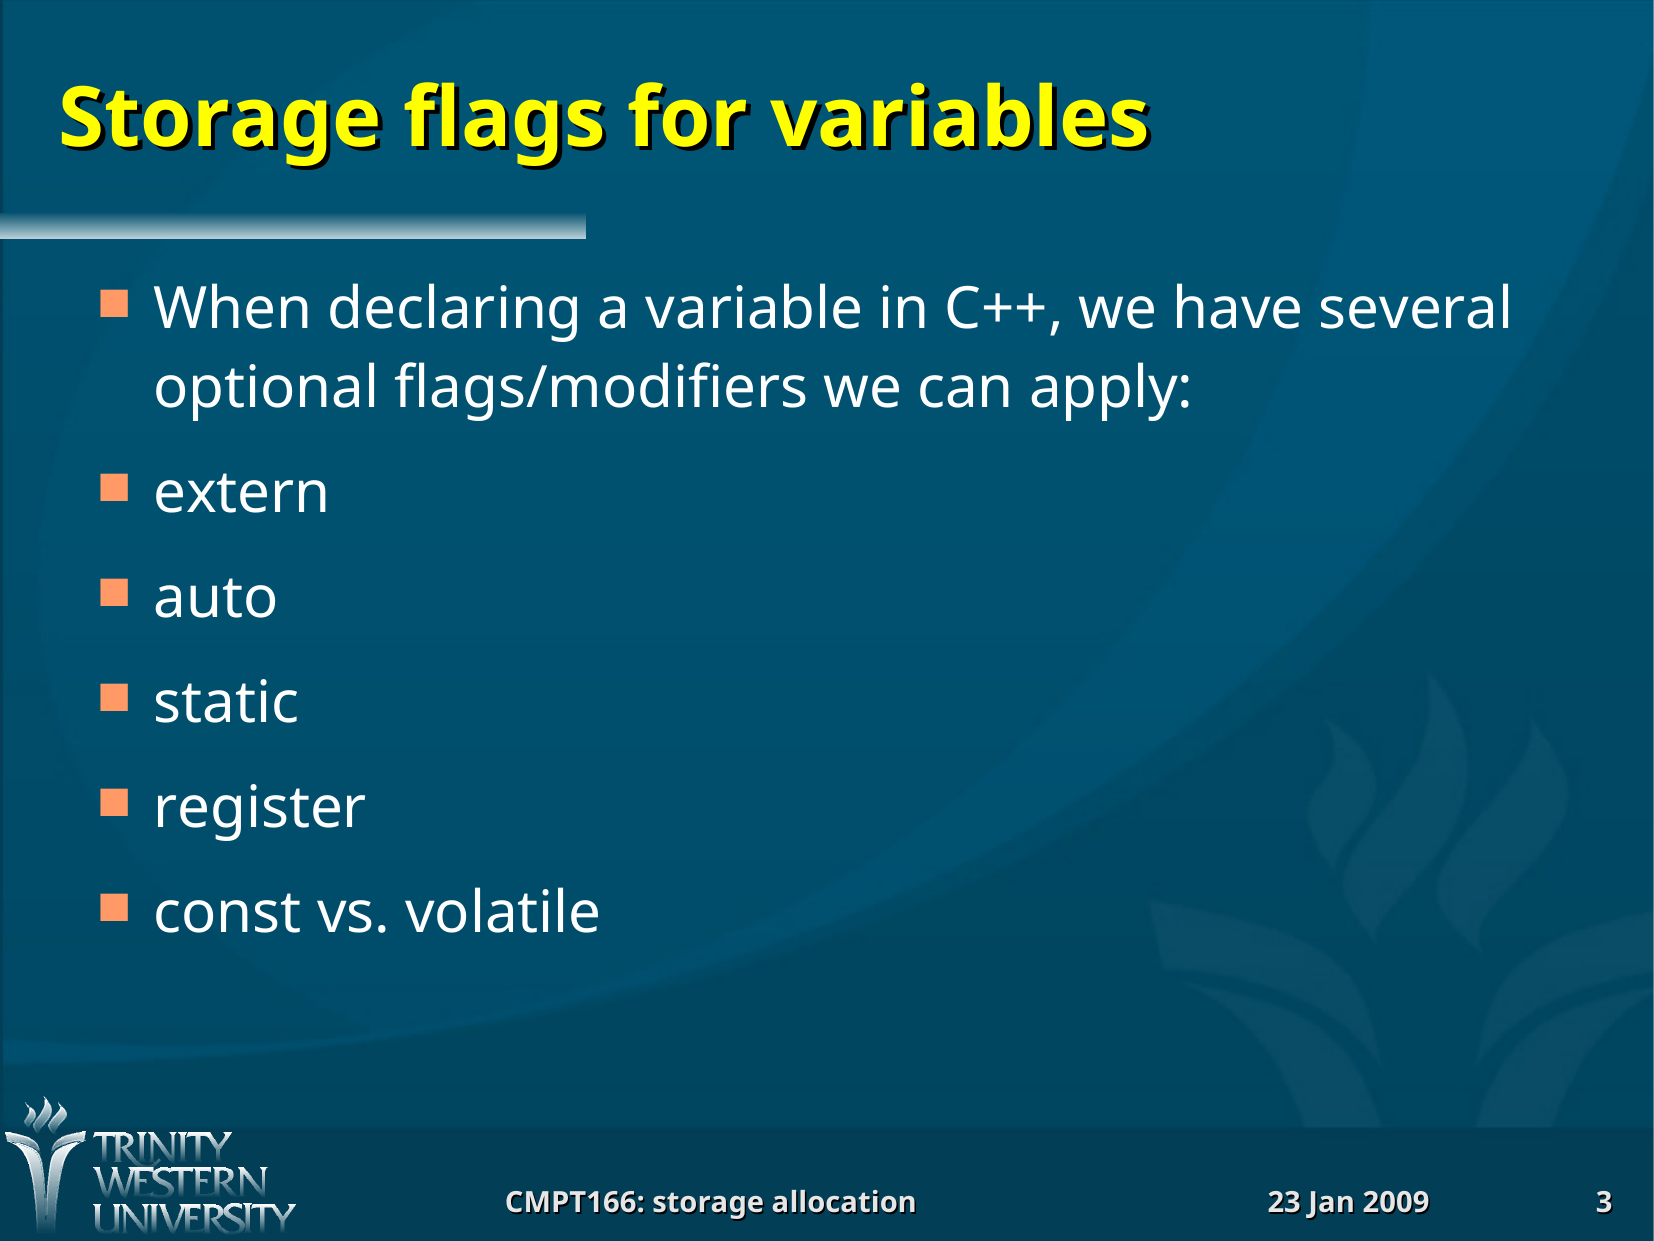

# Storage flags for variables
When declaring a variable in C++, we have several optional flags/modifiers we can apply:
extern
auto
static
register
const vs. volatile
CMPT166: storage allocation
23 Jan 2009
3